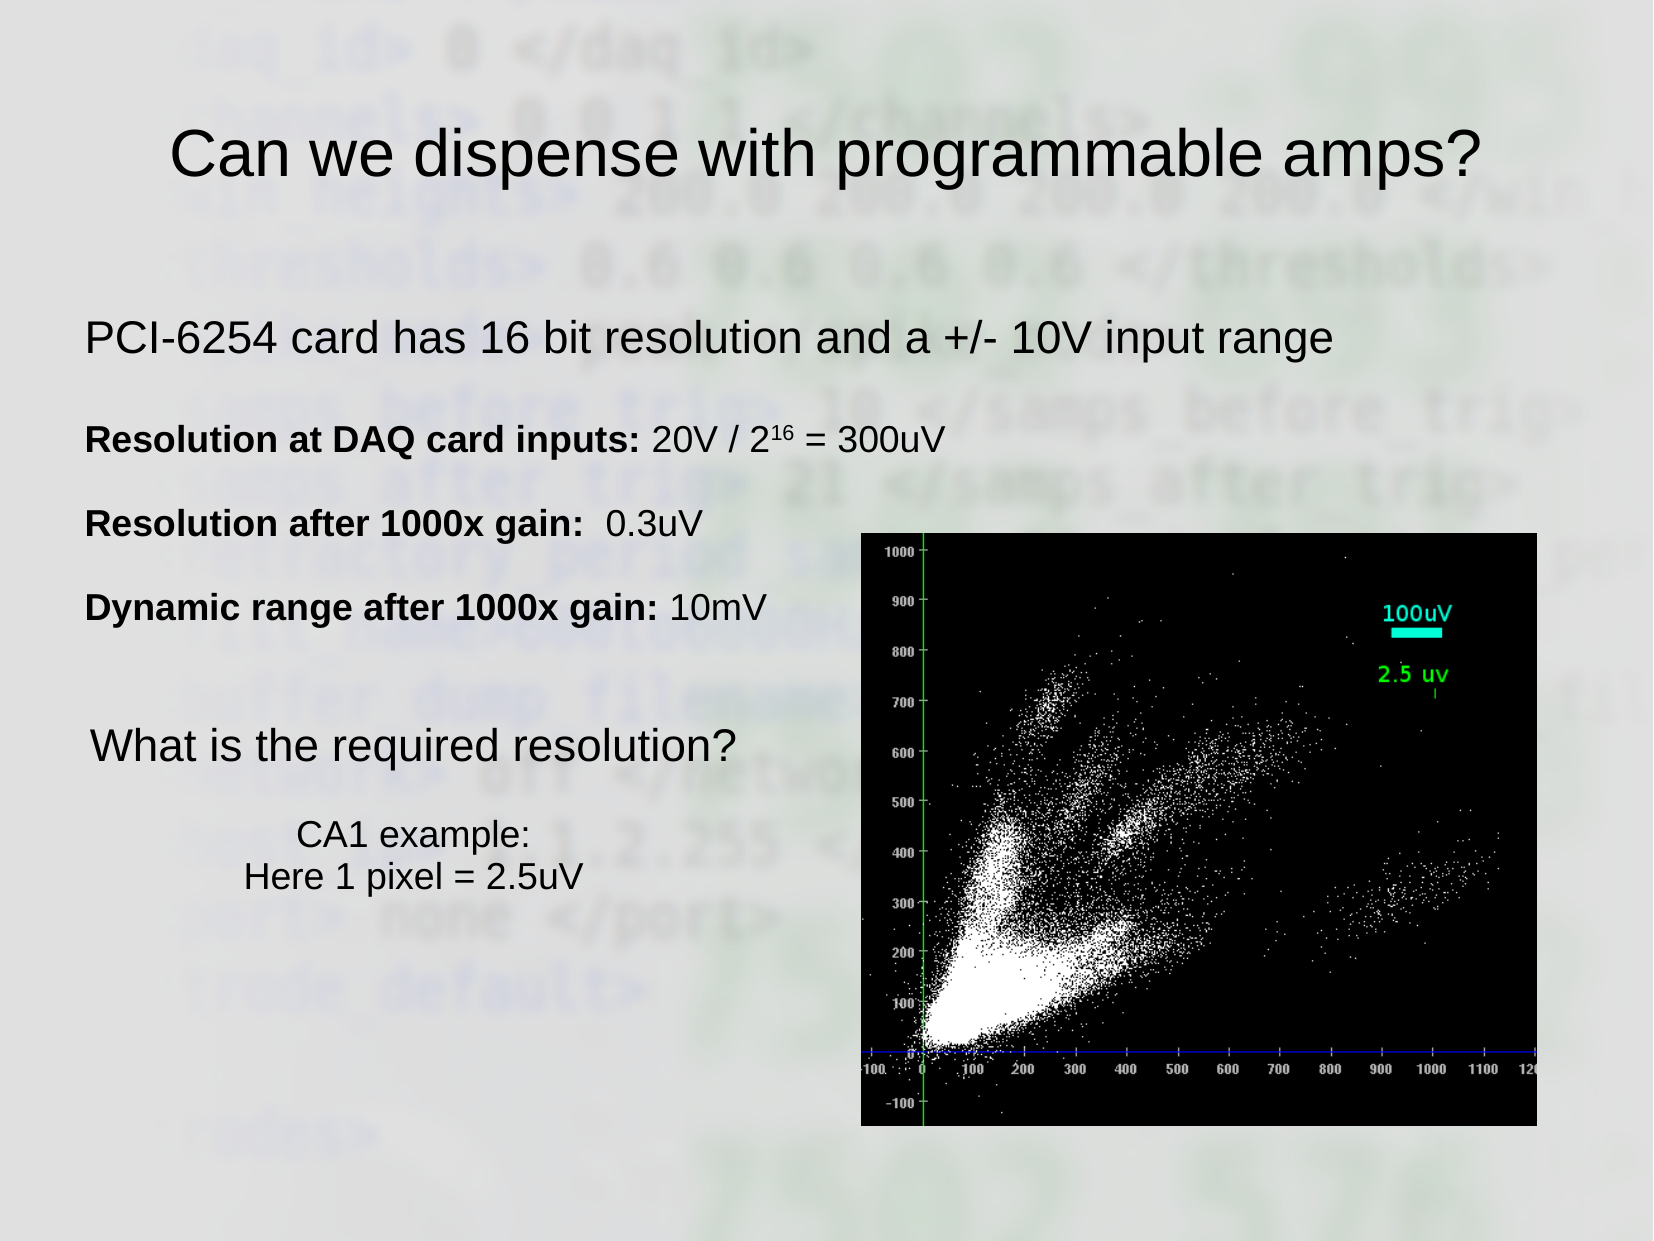

# Can we dispense with programmable amps?
PCI-6254 card has 16 bit resolution and a +/- 10V input range
Resolution at DAQ card inputs: 20V / 216 = 300uV
Resolution after 1000x gain: 0.3uV
Dynamic range after 1000x gain: 10mV
What is the required resolution?
CA1 example:
Here 1 pixel = 2.5uV